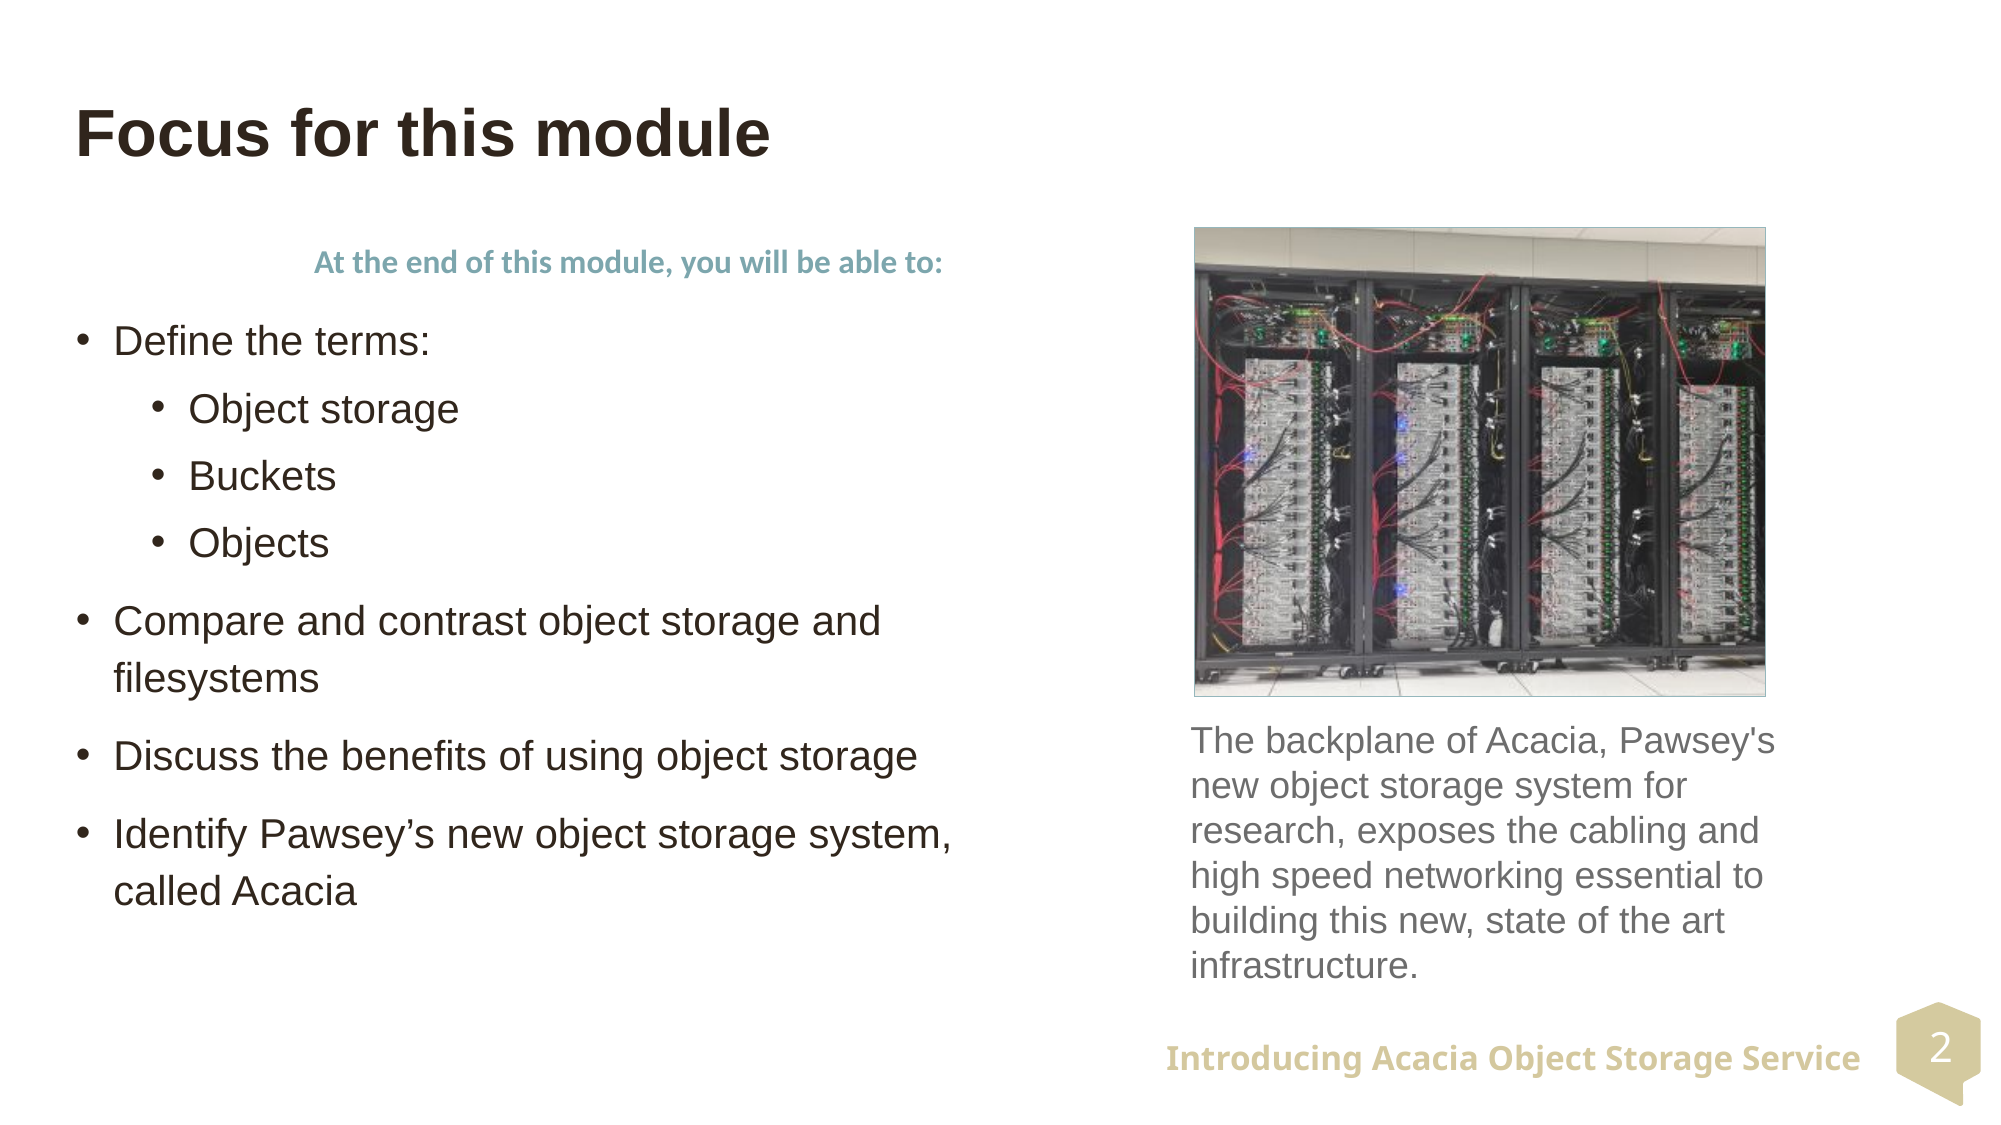

# Focus for this module
At the end of this module, you will be able to:
Define the terms:
Object storage
Buckets
Objects
Compare and contrast object storage and filesystems
Discuss the benefits of using object storage
Identify Pawsey’s new object storage system, called Acacia
The backplane of Acacia, Pawsey's new object storage system for research, exposes the cabling and high speed networking essential to building this new, state of the art infrastructure.
Introducing Acacia Object Storage Service